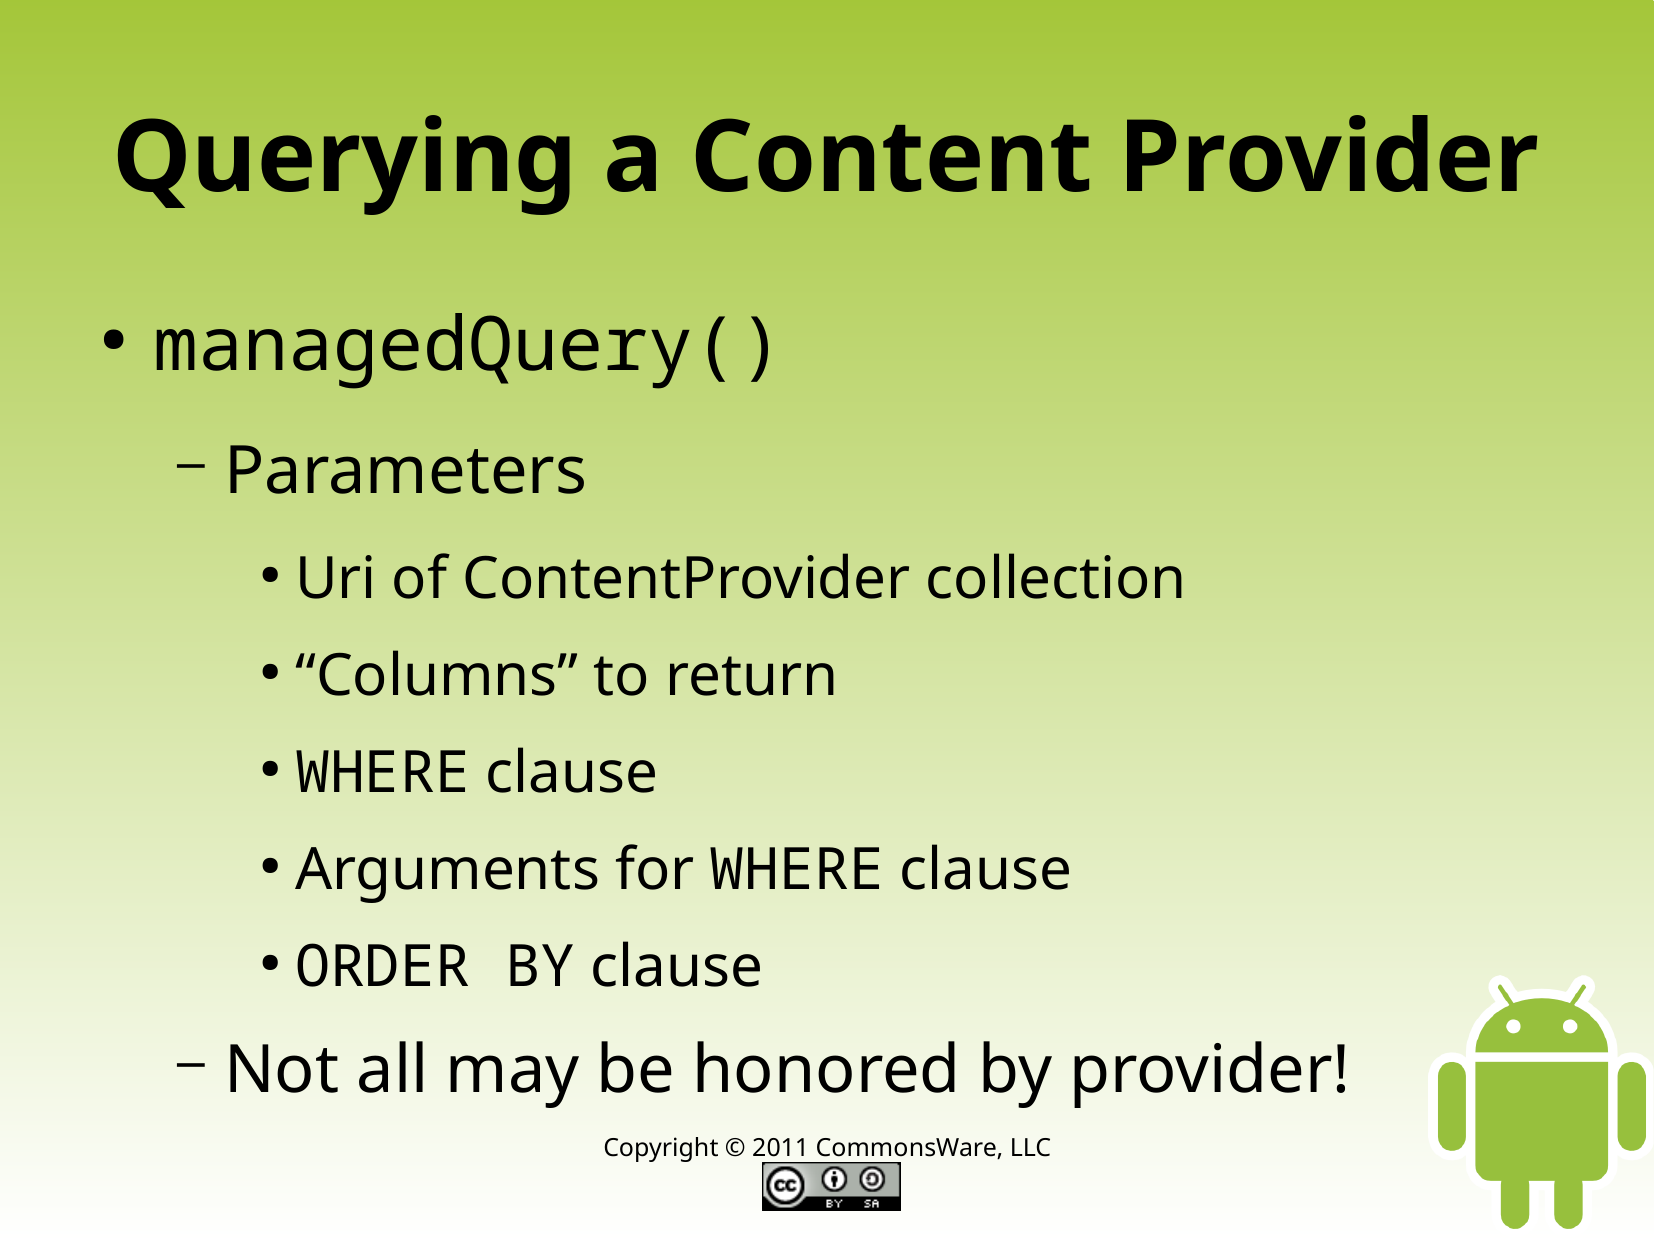

# Querying a Content Provider
managedQuery()
Parameters
Uri of ContentProvider collection
“Columns” to return
WHERE clause
Arguments for WHERE clause
ORDER BY clause
Not all may be honored by provider!